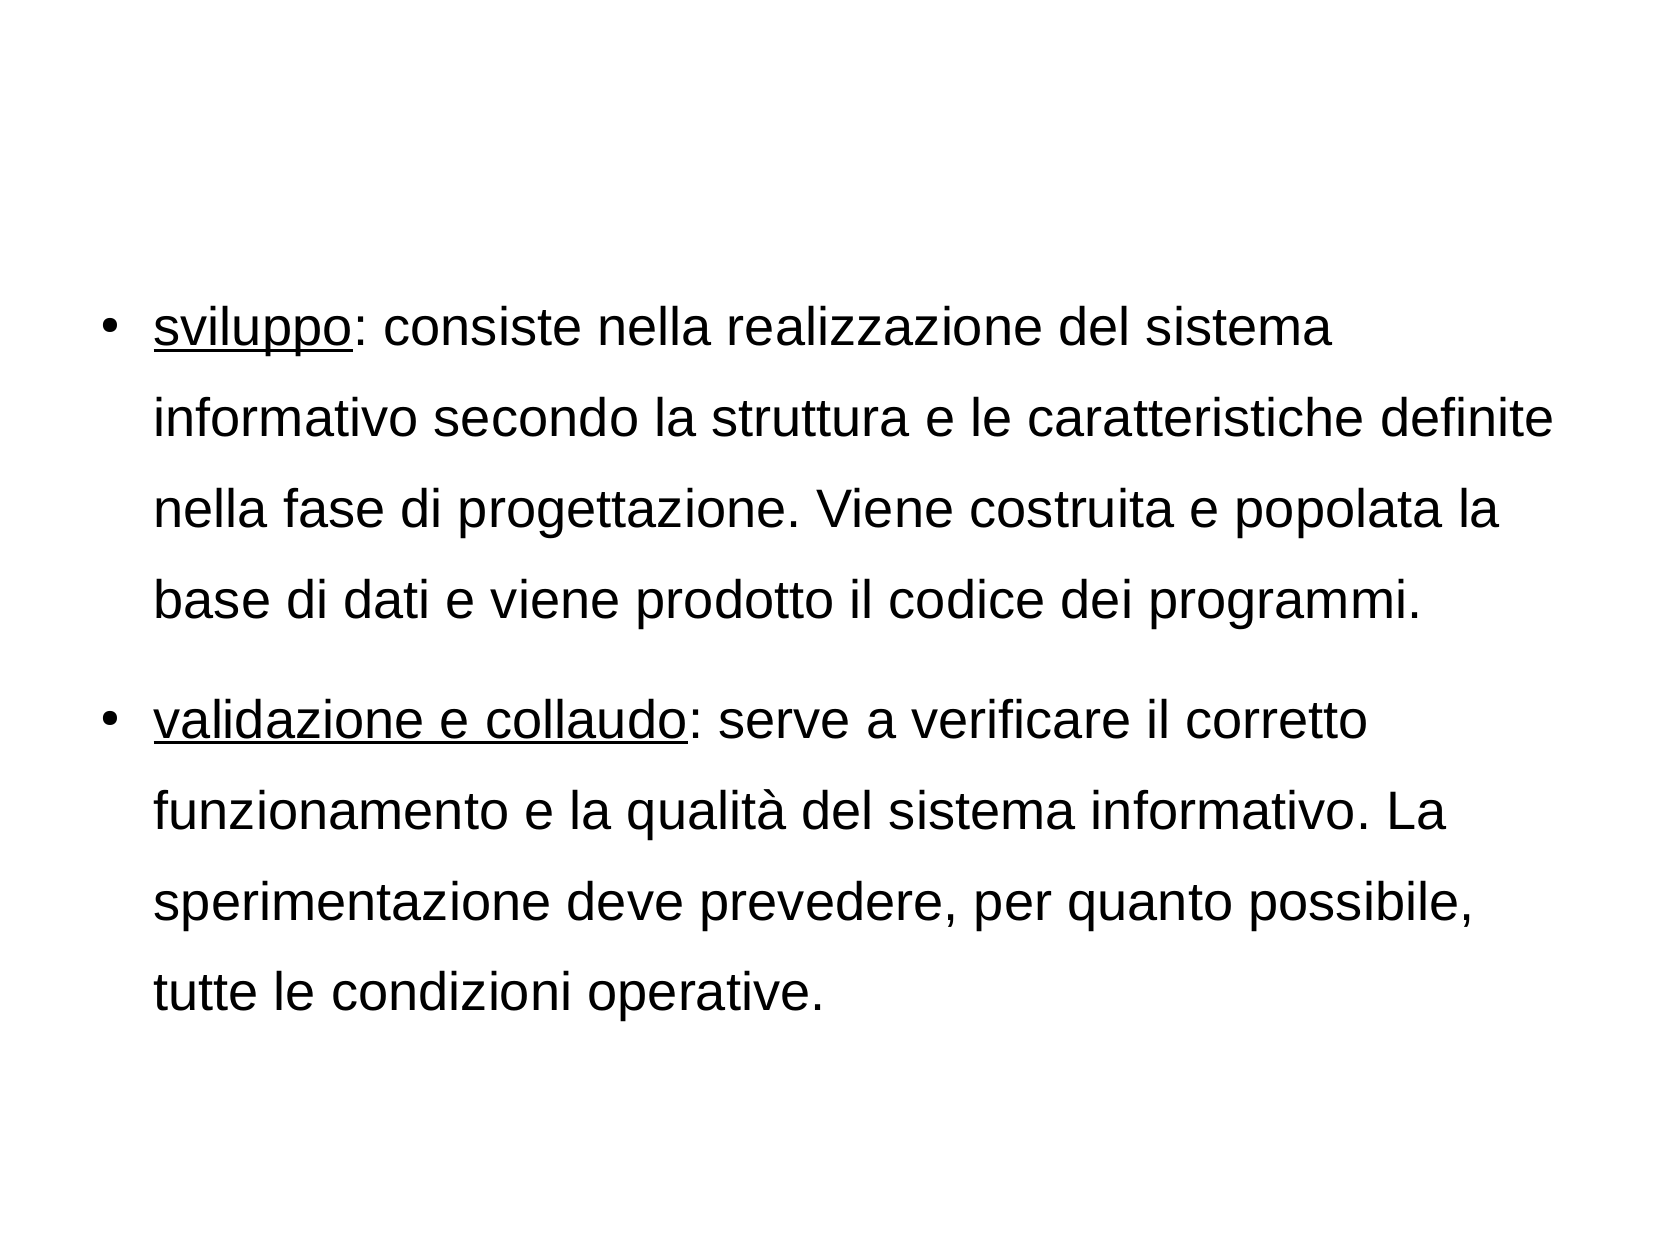

# sviluppo: consiste nella realizzazione del sistema informativo secondo la struttura e le caratteristiche definite nella fase di progettazione. Viene costruita e popolata la base di dati e viene prodotto il codice dei programmi.
validazione e collaudo: serve a verificare il corretto funzionamento e la qualità del sistema informativo. La sperimentazione deve prevedere, per quanto possibile, tutte le condizioni operative.